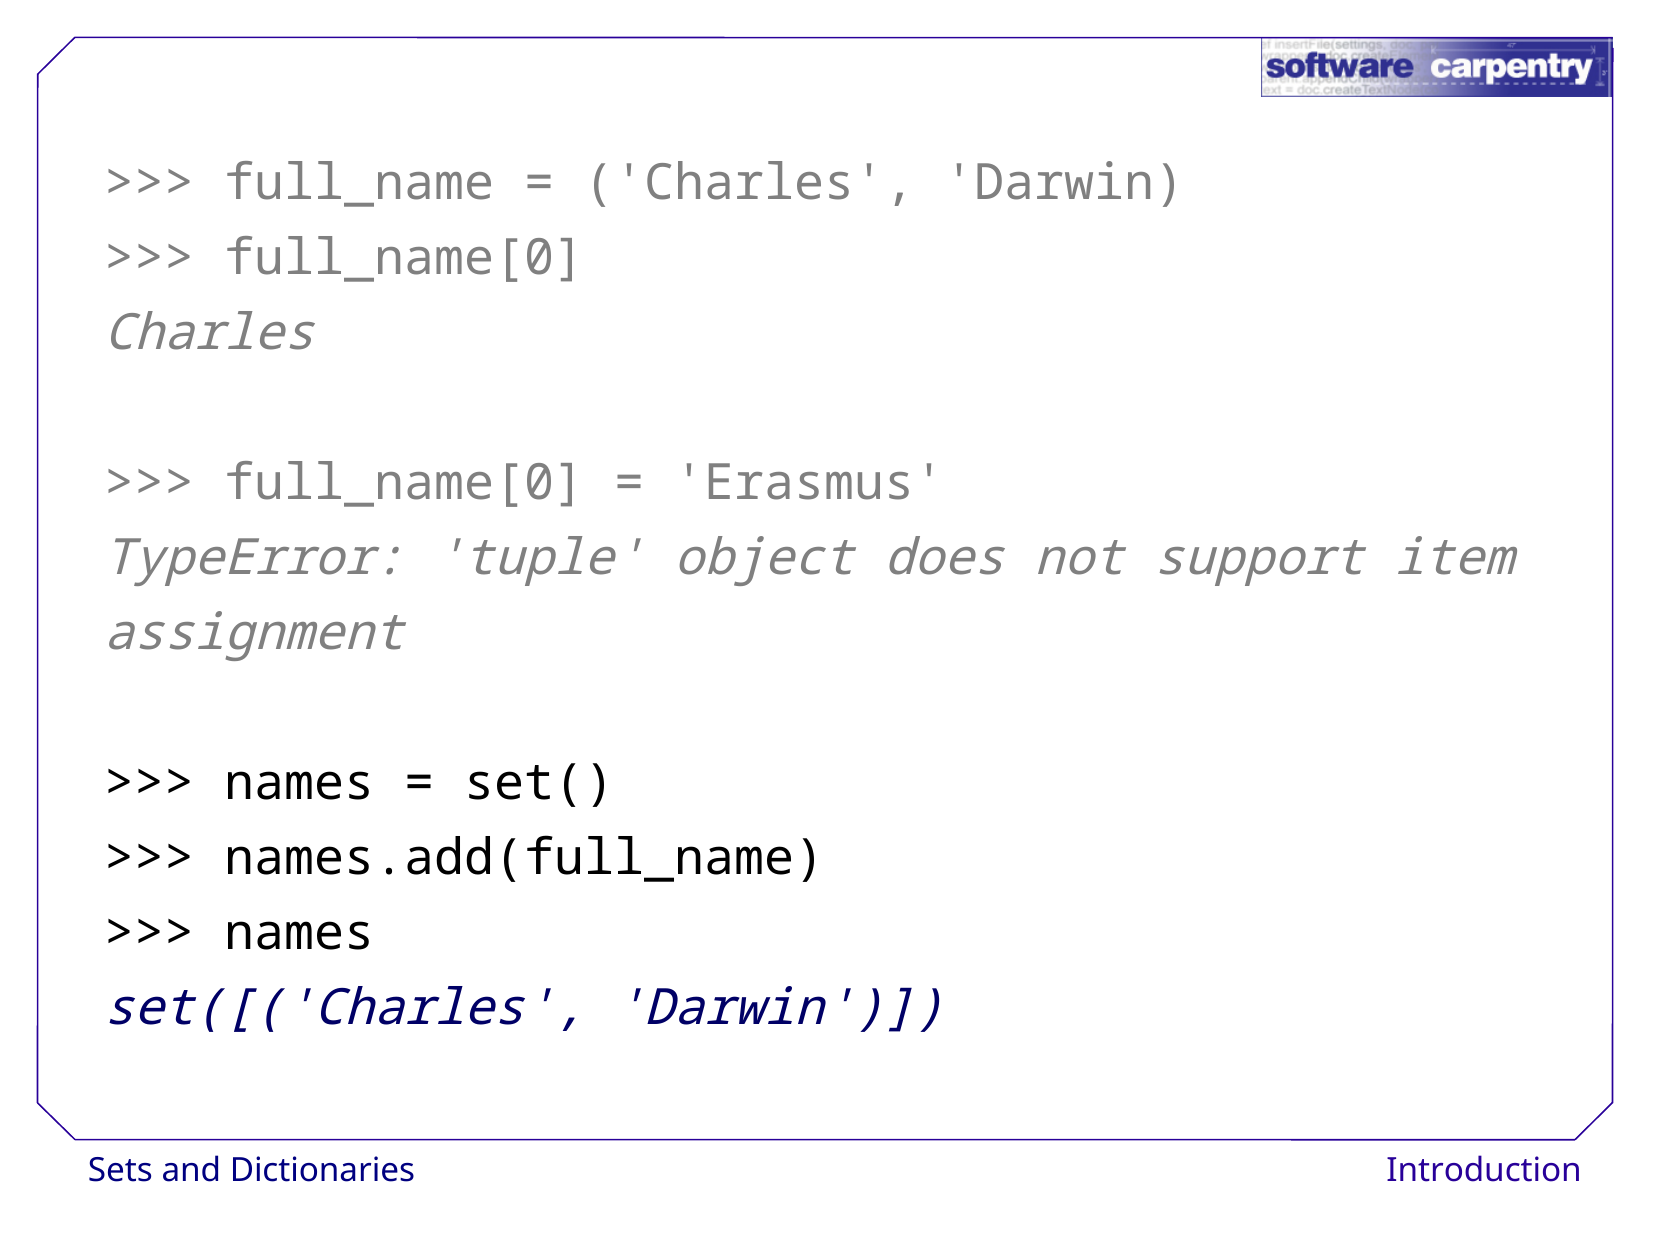

>>> full_name = ('Charles', 'Darwin)
>>> full_name[0]
Charles
>>> full_name[0] = 'Erasmus'
TypeError: 'tuple' object does not support item
assignment
>>> names = set()
>>> names.add(full_name)
>>> names
set([('Charles', 'Darwin')])